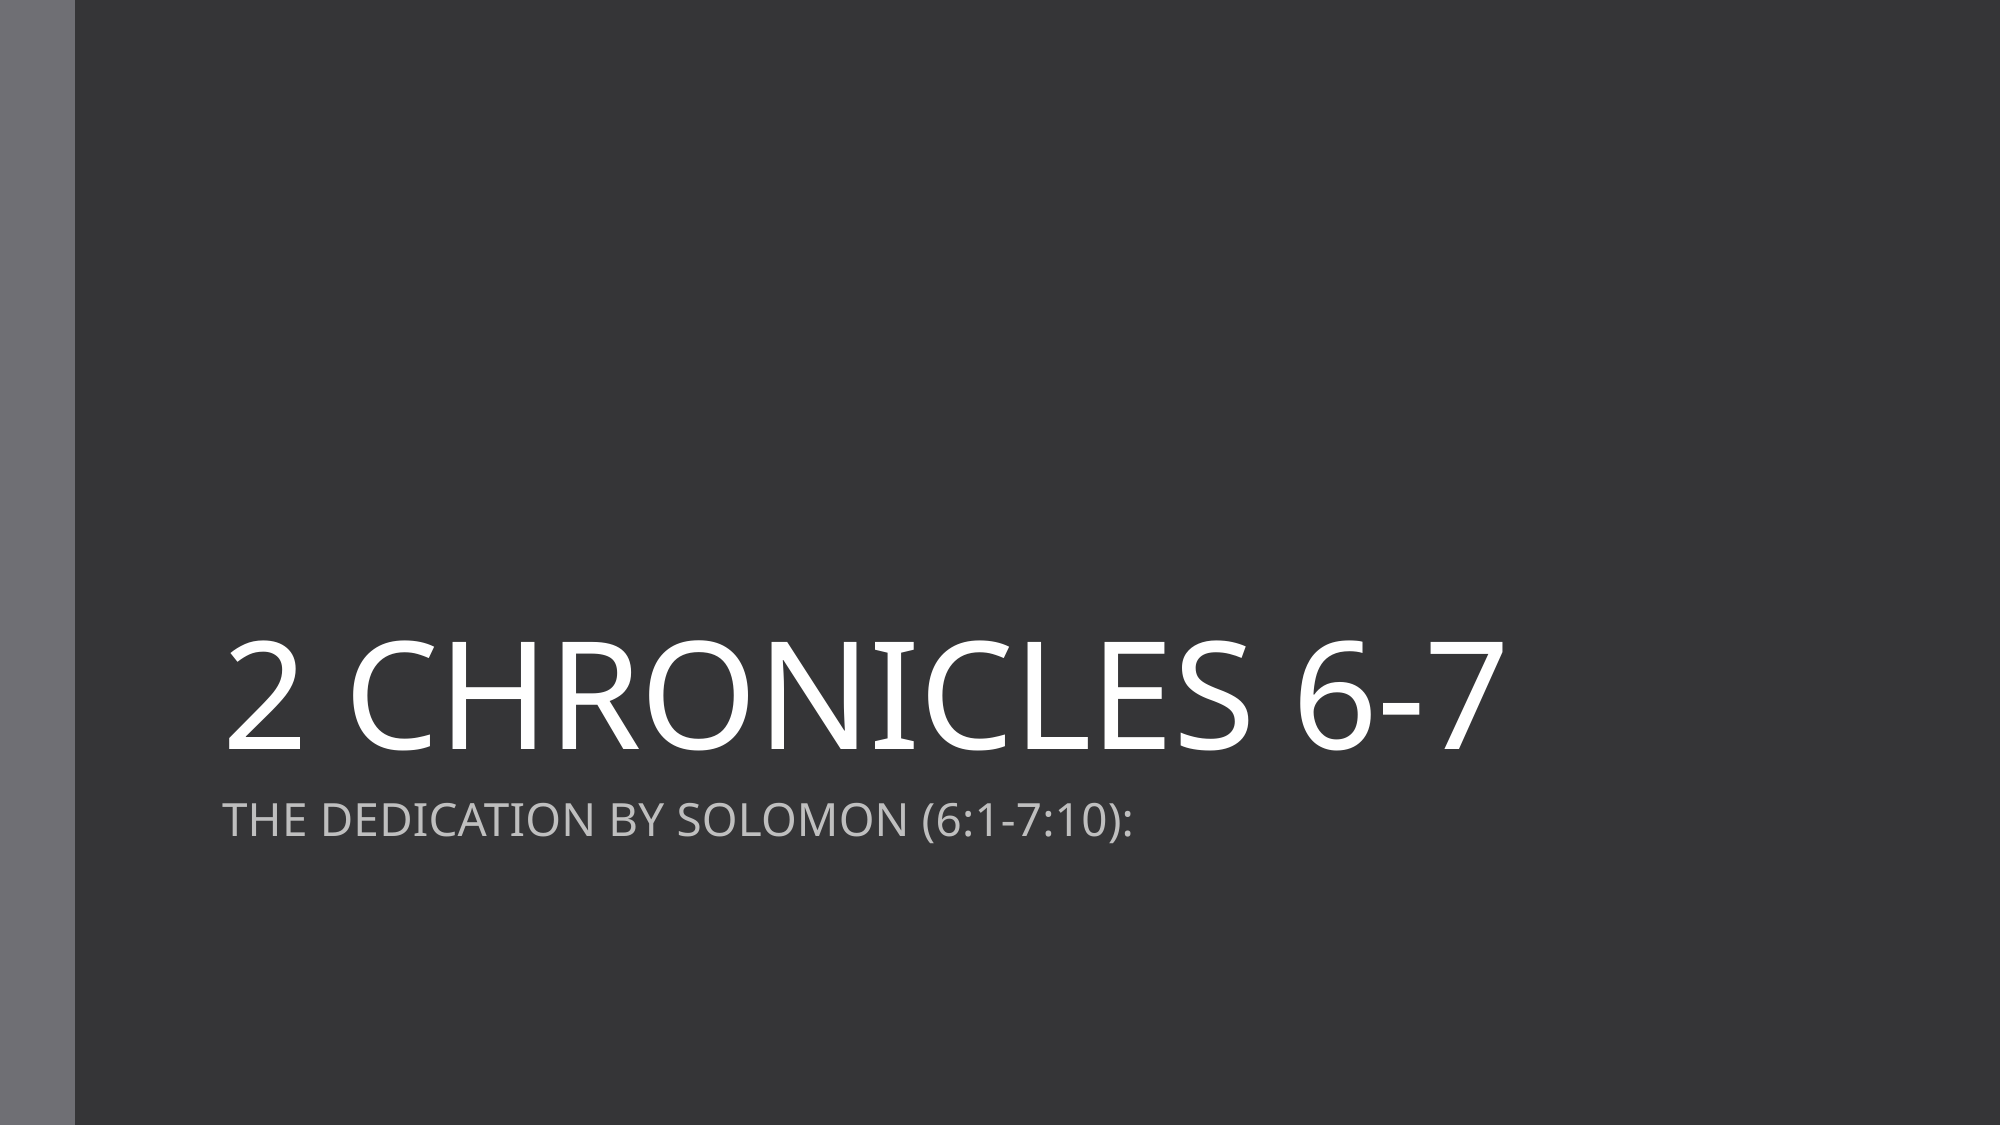

# 2 CHRONICLES 6-7
THE DEDICATION BY SOLOMON (6:1-7:10):